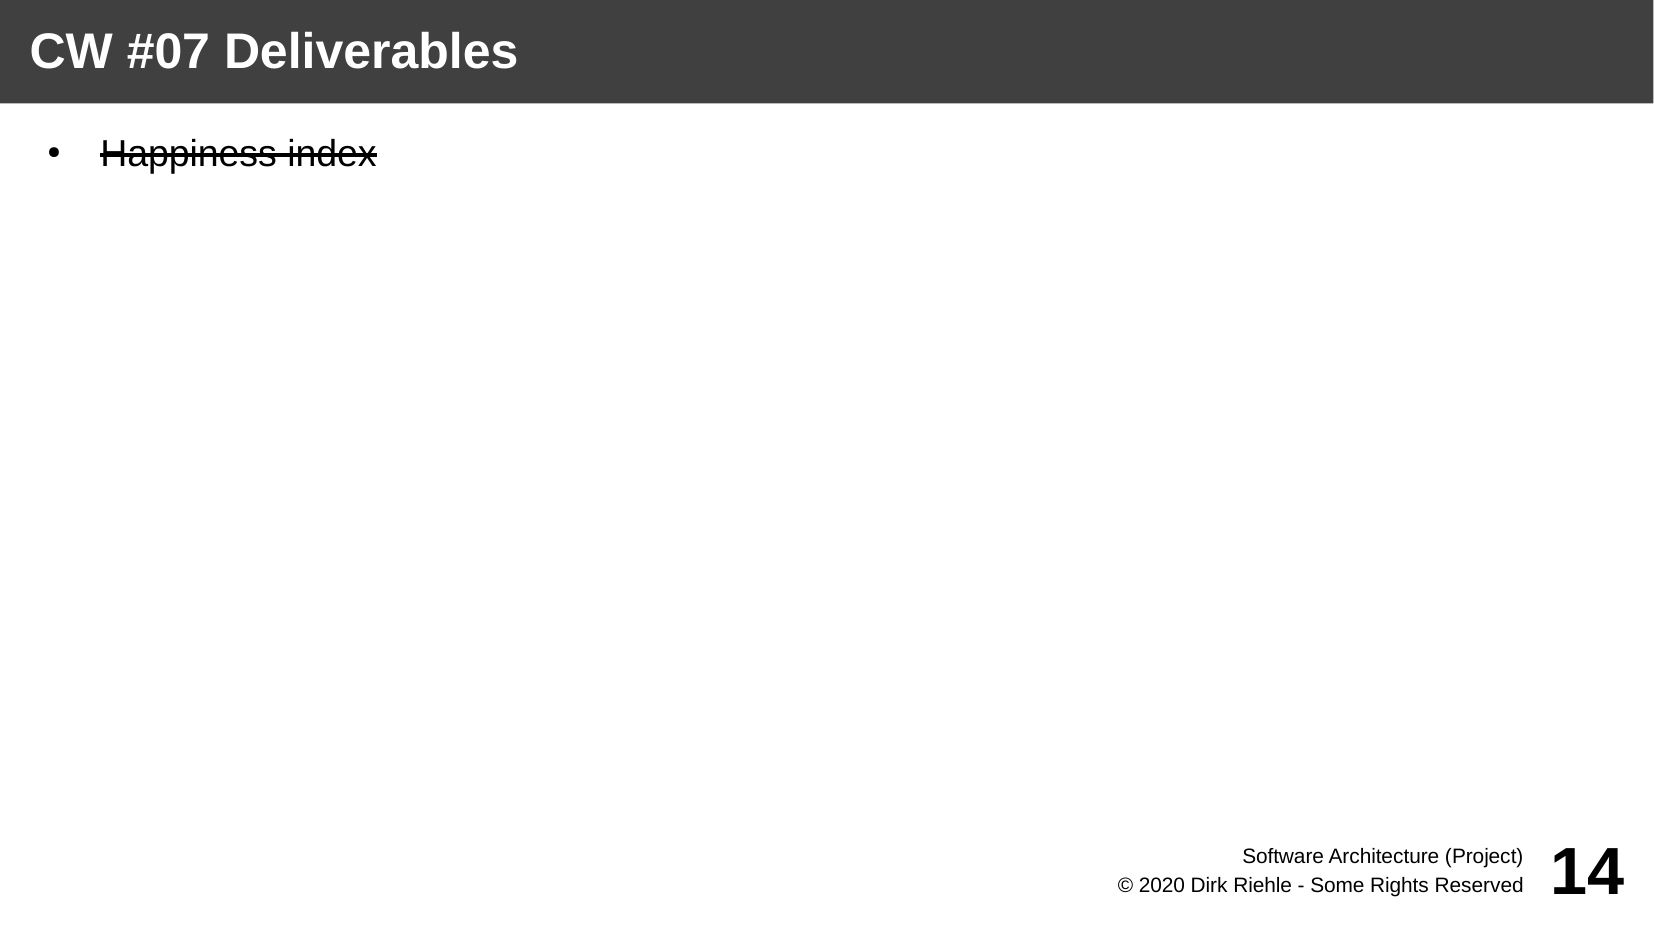

# CW #07 Deliverables
Happiness index
Software Architecture (Project)
14
© 2020 Dirk Riehle - Some Rights Reserved